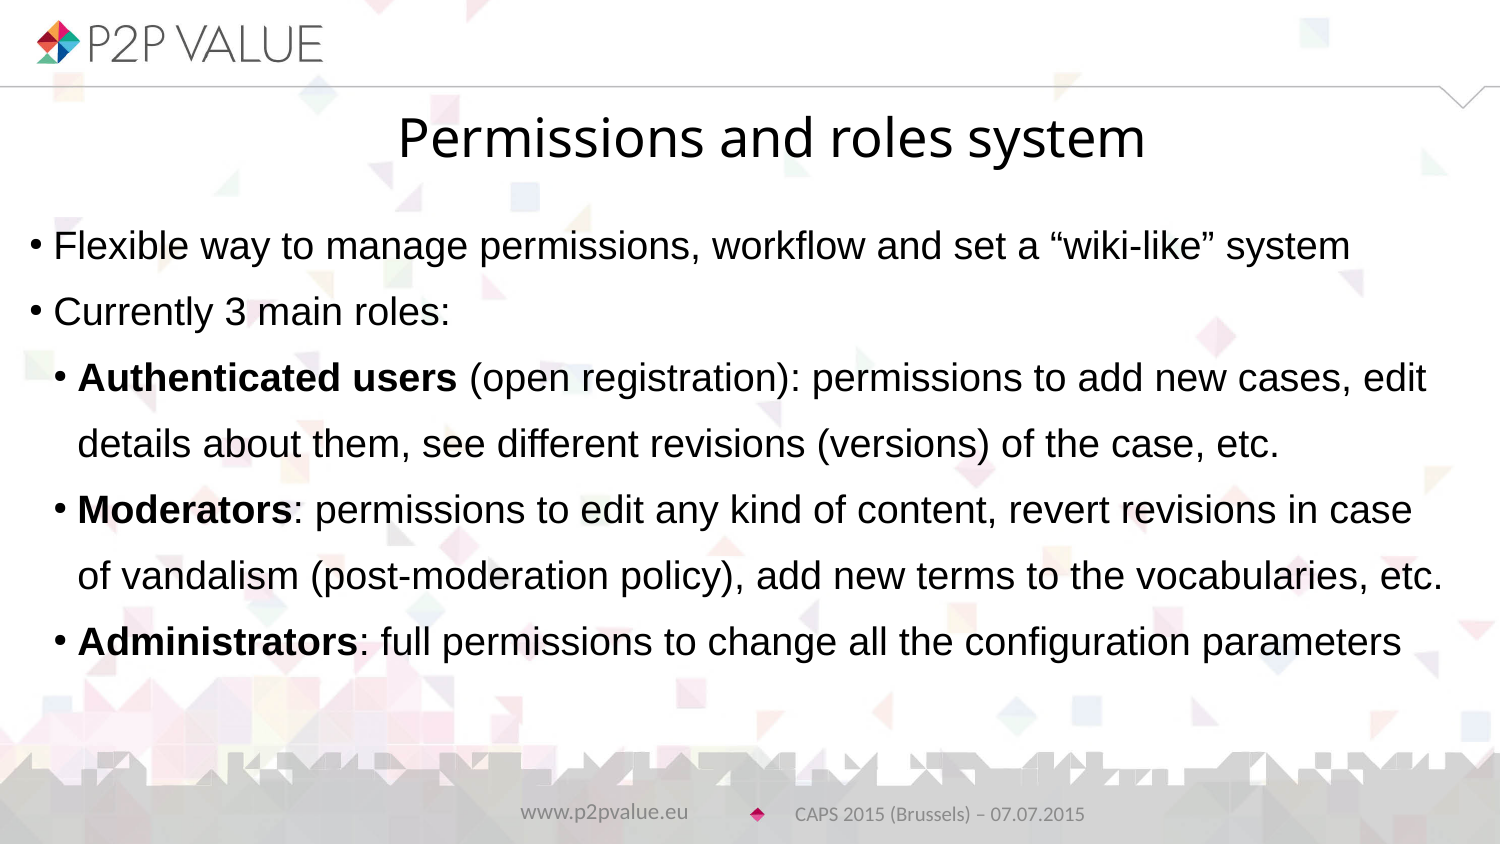

# Permissions and roles system
Flexible way to manage permissions, workflow and set a “wiki-like” system
Currently 3 main roles:
Authenticated users (open registration): permissions to add new cases, edit details about them, see different revisions (versions) of the case, etc.
Moderators: permissions to edit any kind of content, revert revisions in case of vandalism (post-moderation policy), add new terms to the vocabularies, etc.
Administrators: full permissions to change all the configuration parameters
www.p2pvalue.eu
CAPS 2015 (Brussels) – 07.07.2015